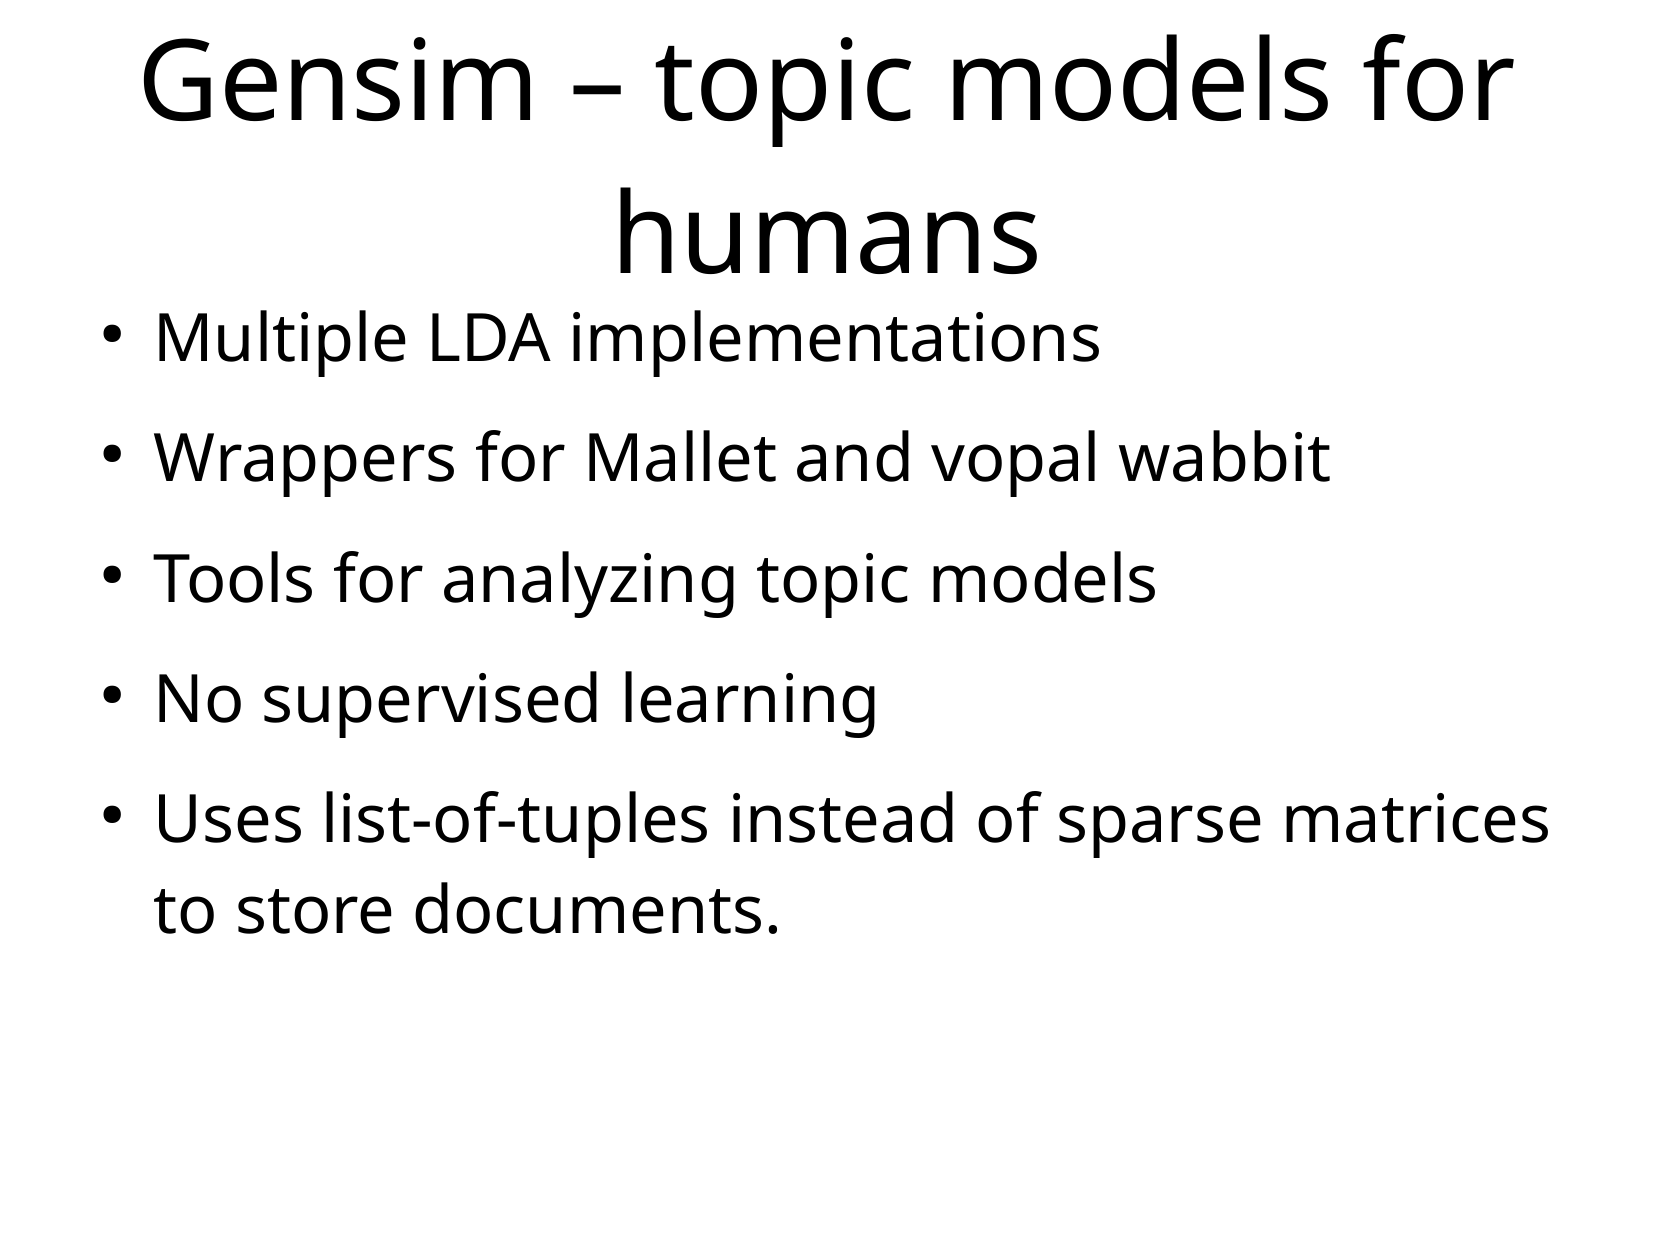

# Gensim – topic models for humans
Multiple LDA implementations
Wrappers for Mallet and vopal wabbit
Tools for analyzing topic models
No supervised learning
Uses list-of-tuples instead of sparse matrices to store documents.